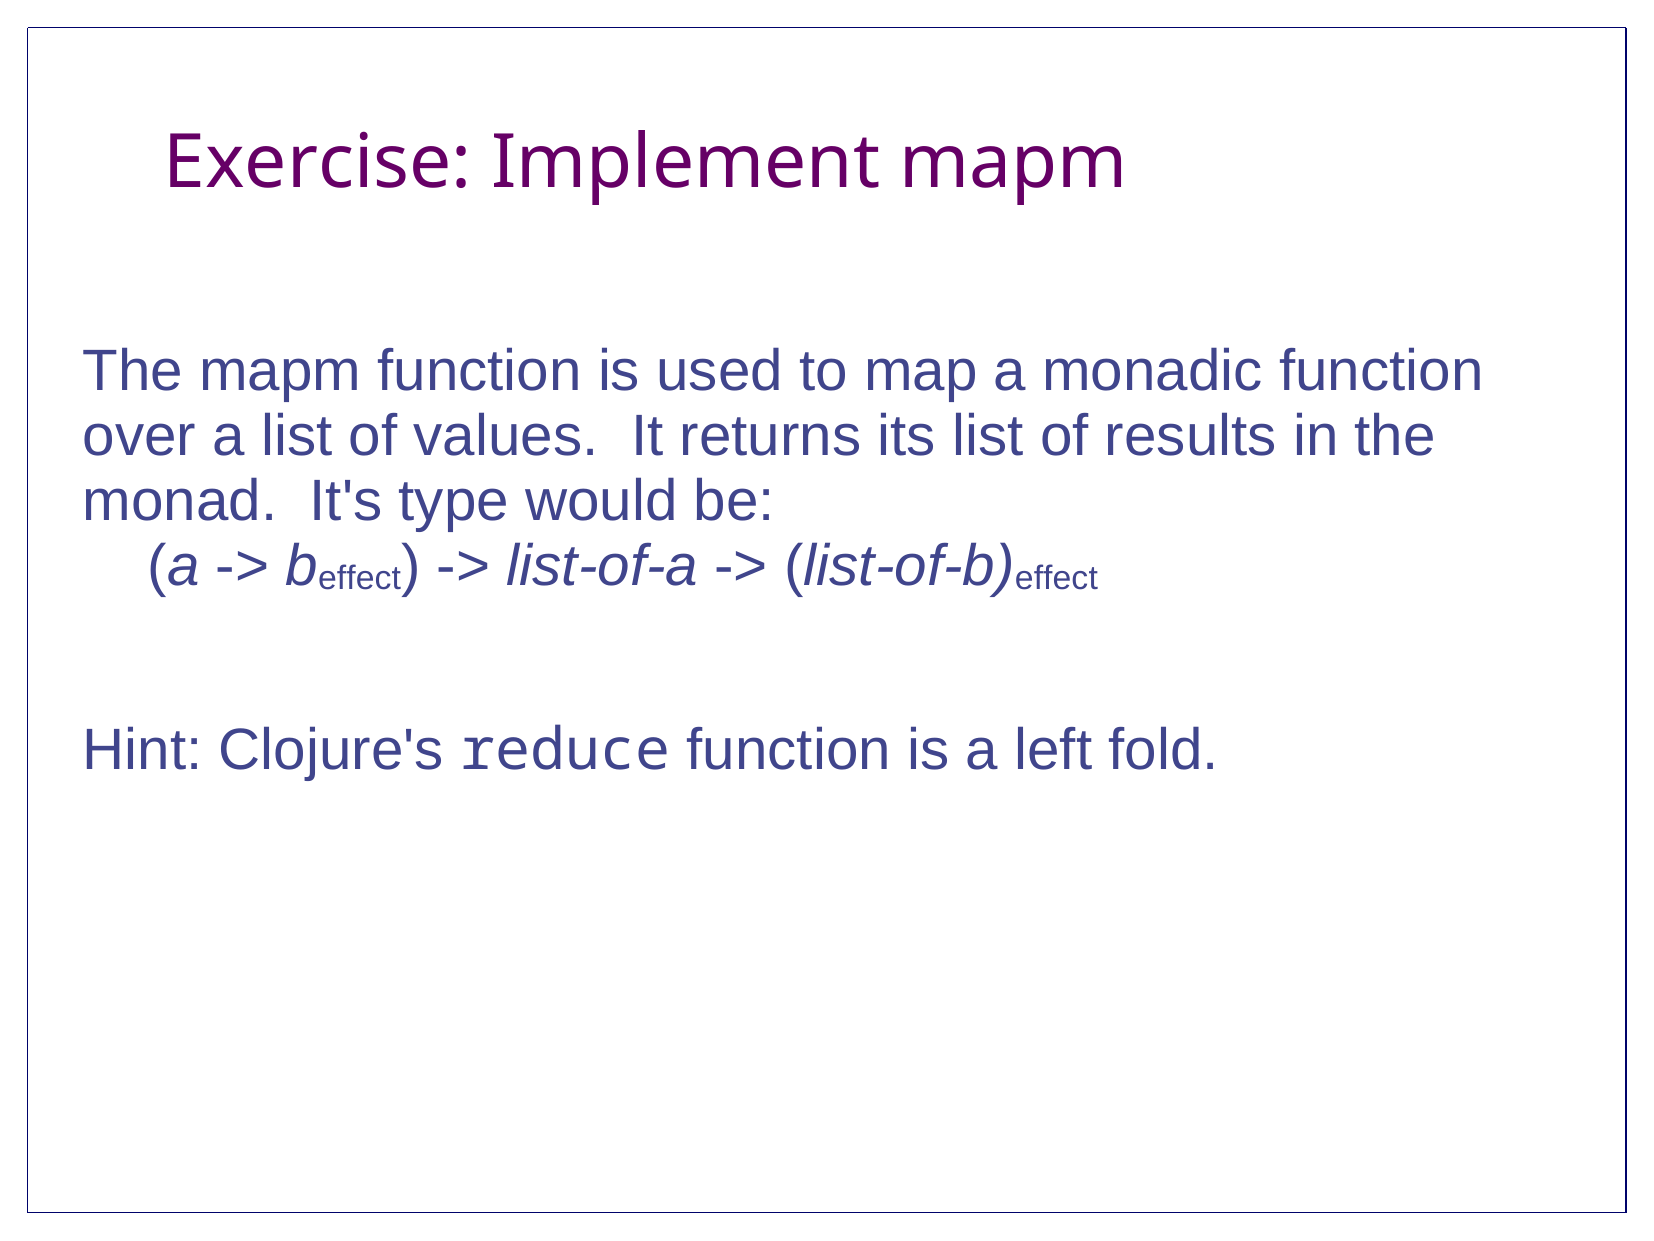

# Exercise: Implement mapm
The mapm function is used to map a monadic function over a list of values. It returns its list of results in the monad. It's type would be:
 (a -> beffect) -> list-of-a -> (list-of-b)effect
Hint: Clojure's reduce function is a left fold.